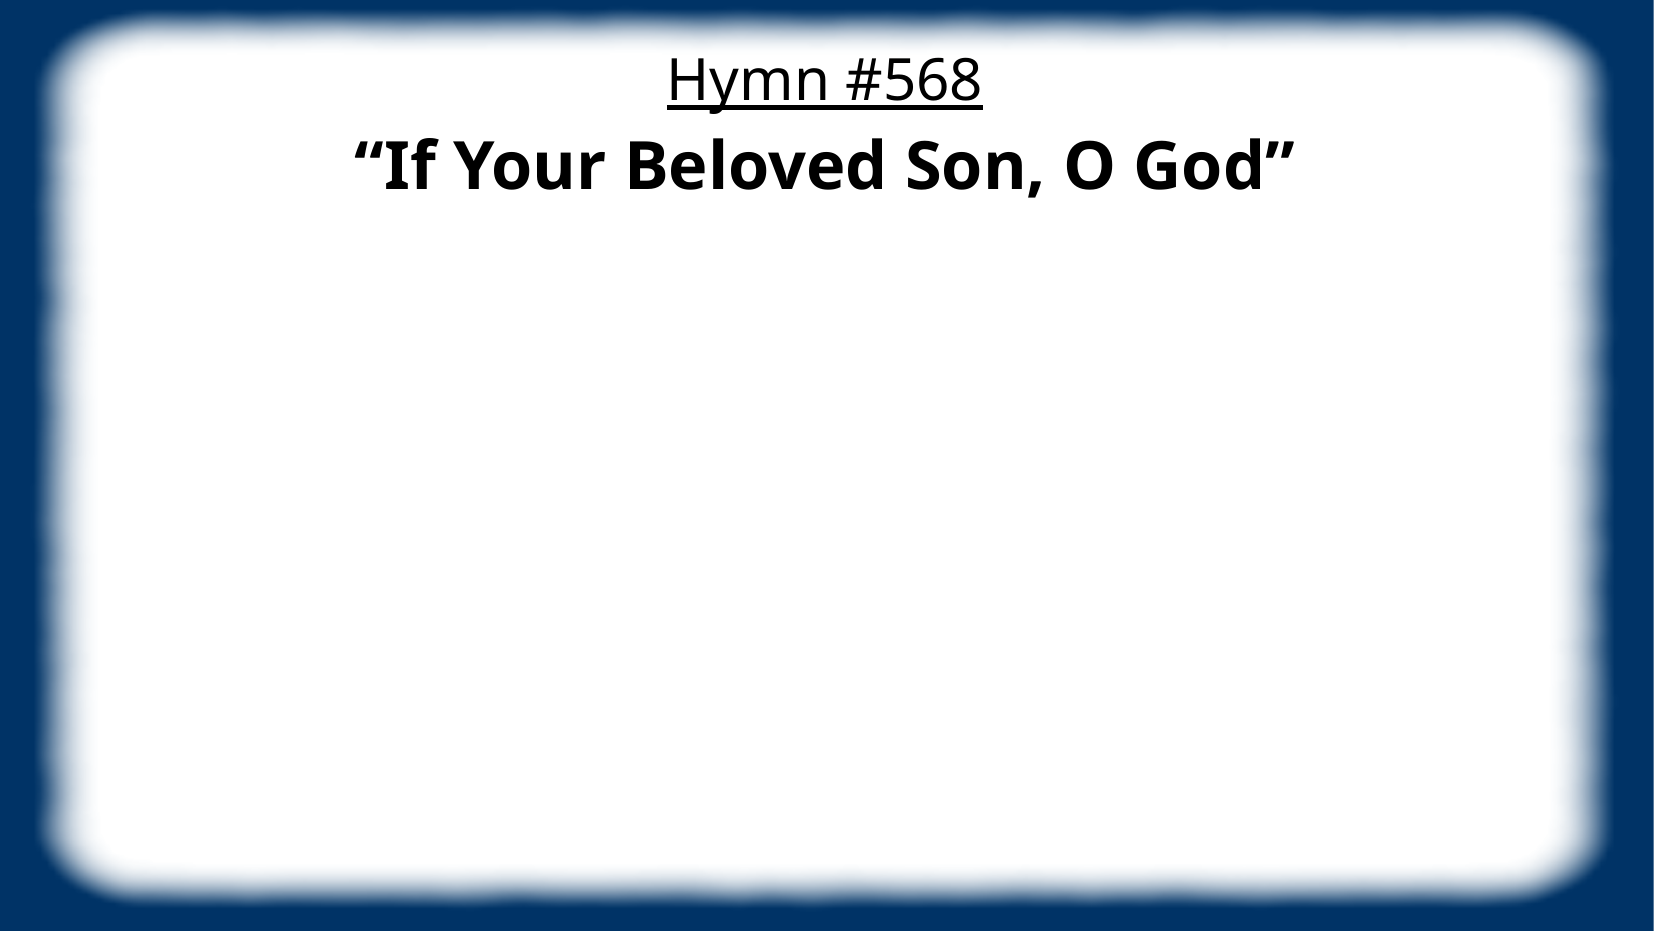

Hymn #568
“If Your Beloved Son, O God”